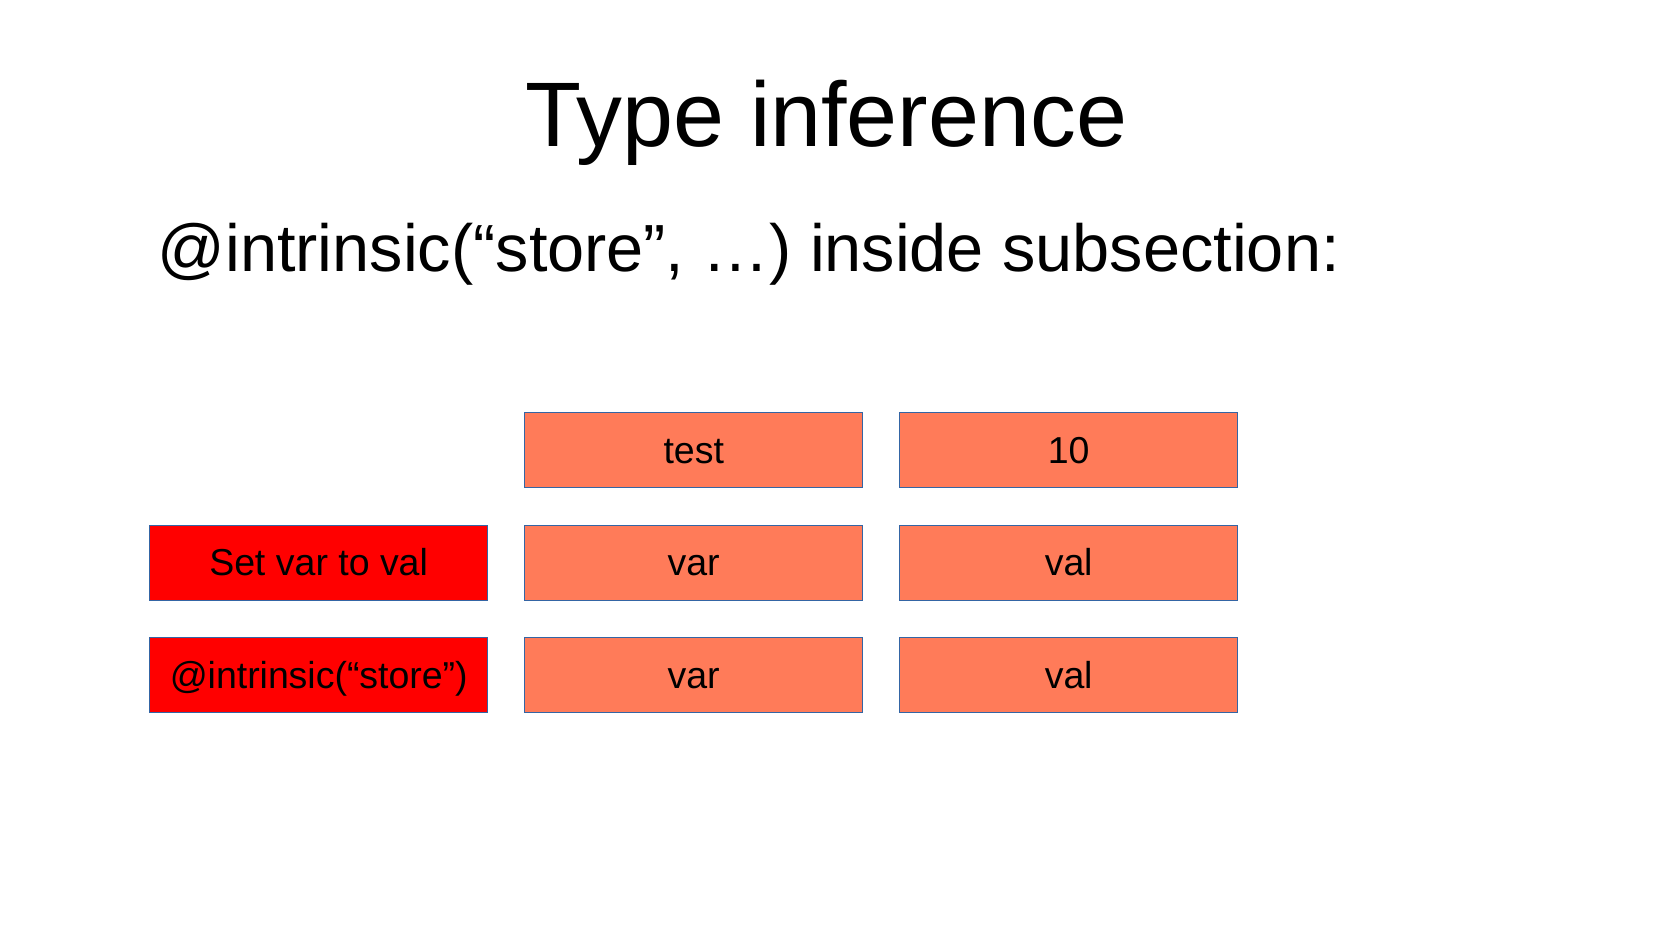

# Type inference
@intrinsic(“store”, …) inside subsection:
test
10
Set var to val
var
val
@intrinsic(“store”)
var
val